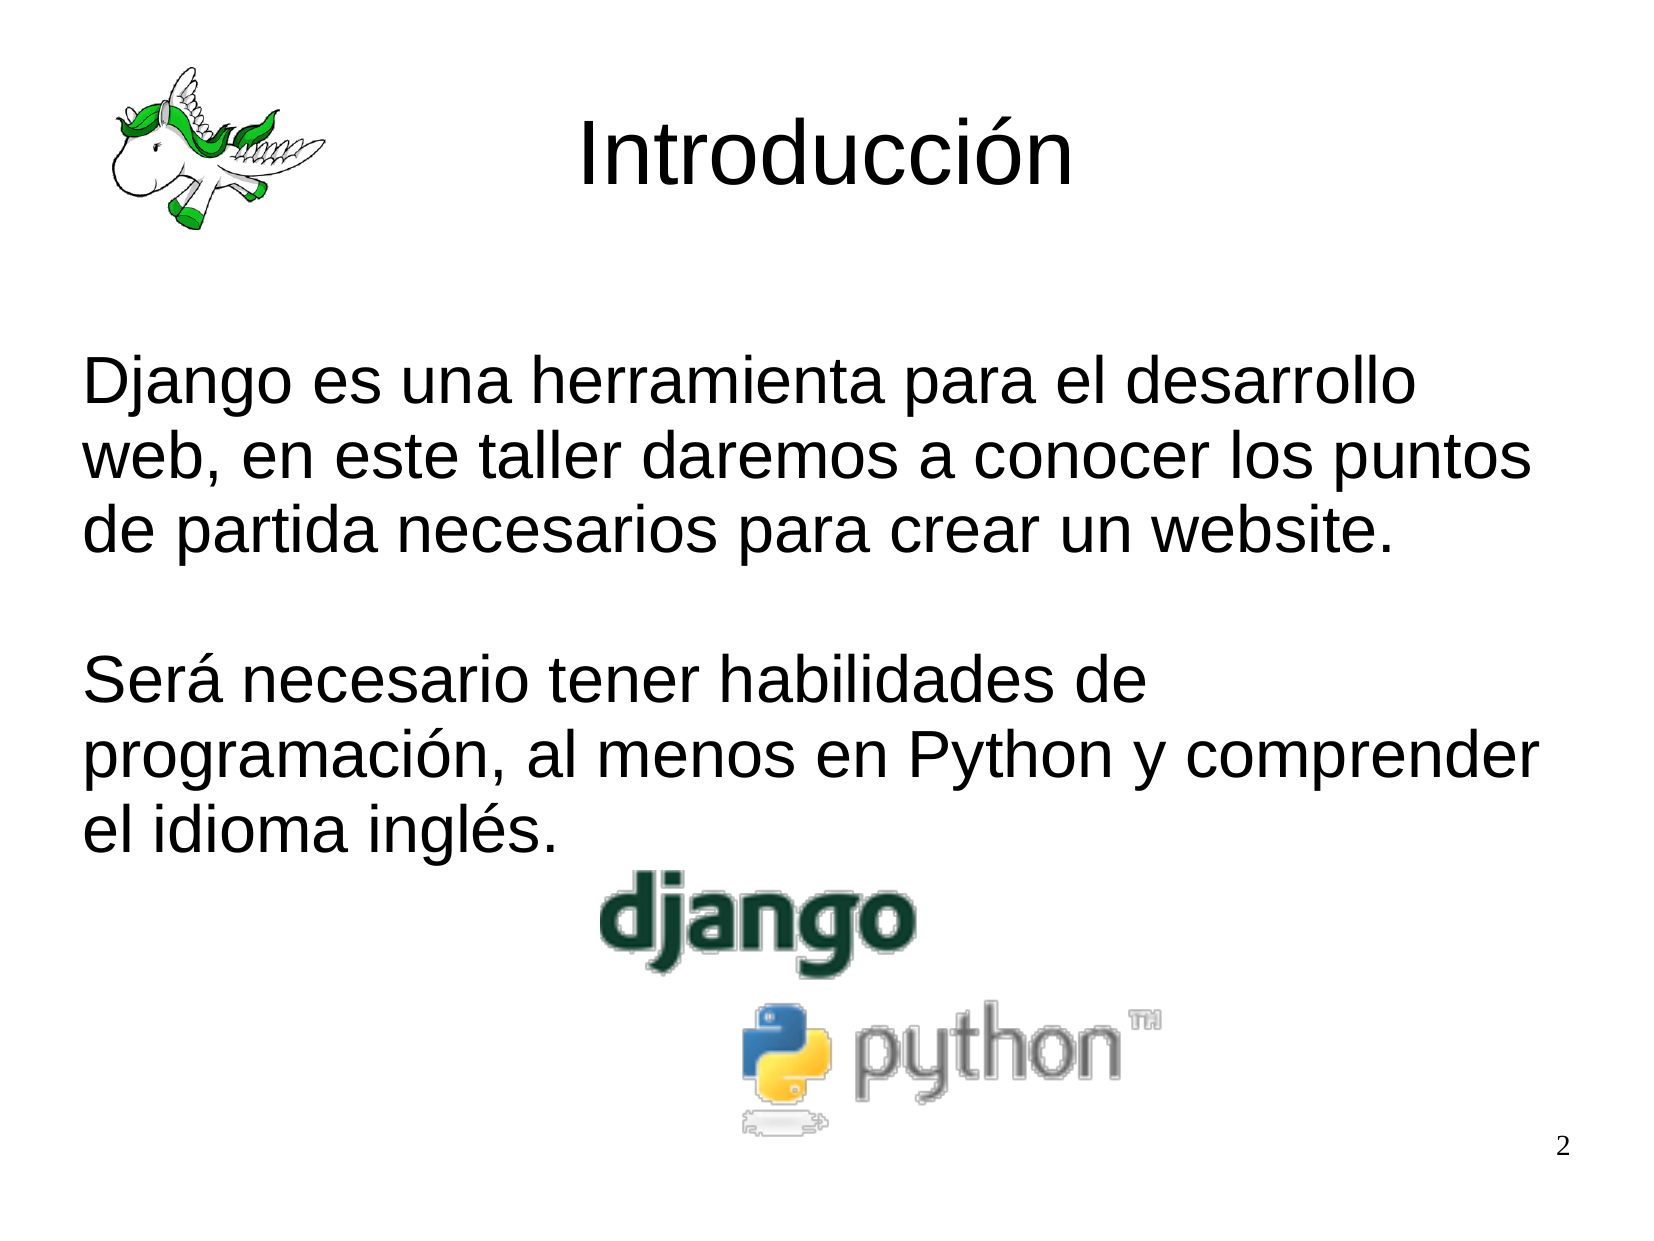

# Introducción
Django es una herramienta para el desarrollo web, en este taller daremos a conocer los puntos de partida necesarios para crear un website.
Será necesario tener habilidades de programación, al menos en Python y comprender el idioma inglés.
2